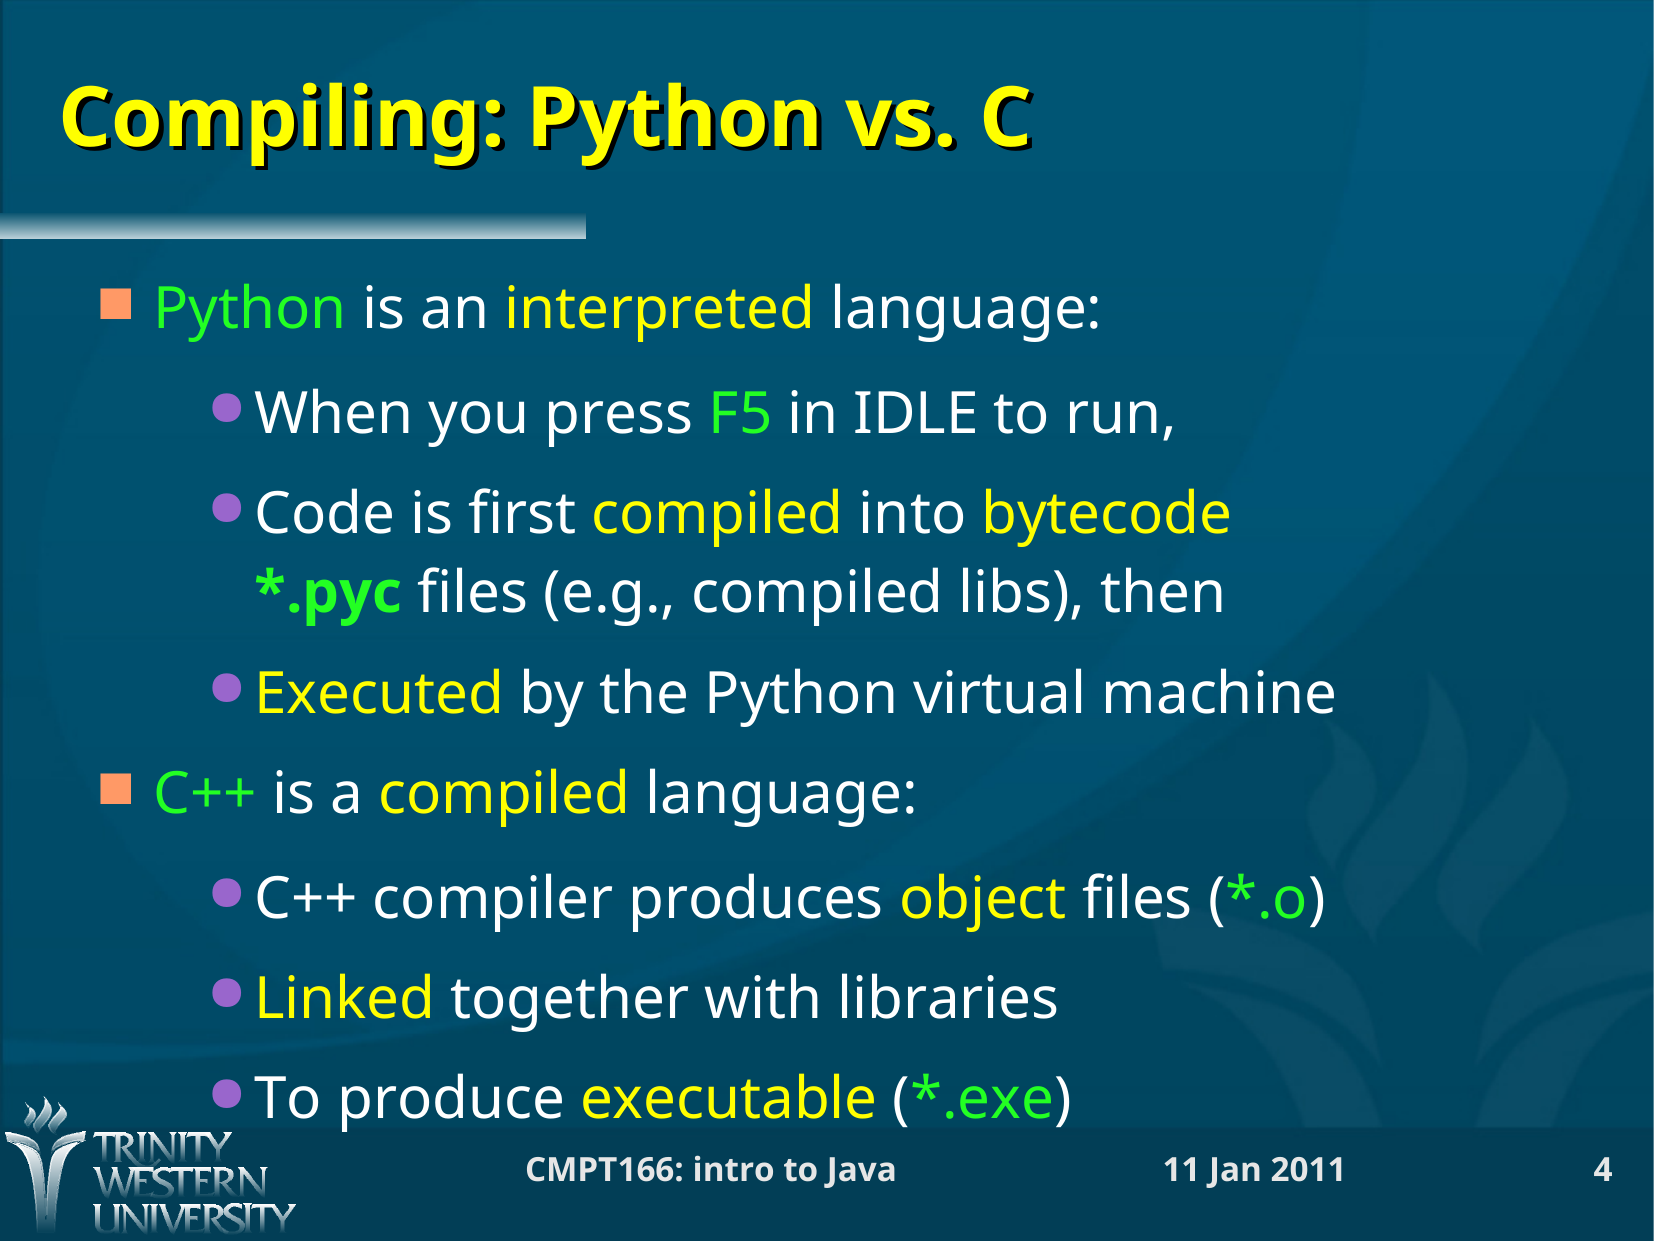

# Compiling: Python vs. C
Python is an interpreted language:
When you press F5 in IDLE to run,
Code is first compiled into bytecode
*.pyc files (e.g., compiled libs), then
Executed by the Python virtual machine
C++ is a compiled language:
C++ compiler produces object files (*.o)
Linked together with libraries
To produce executable (*.exe)
CMPT166: intro to Java
11 Jan 2011
4